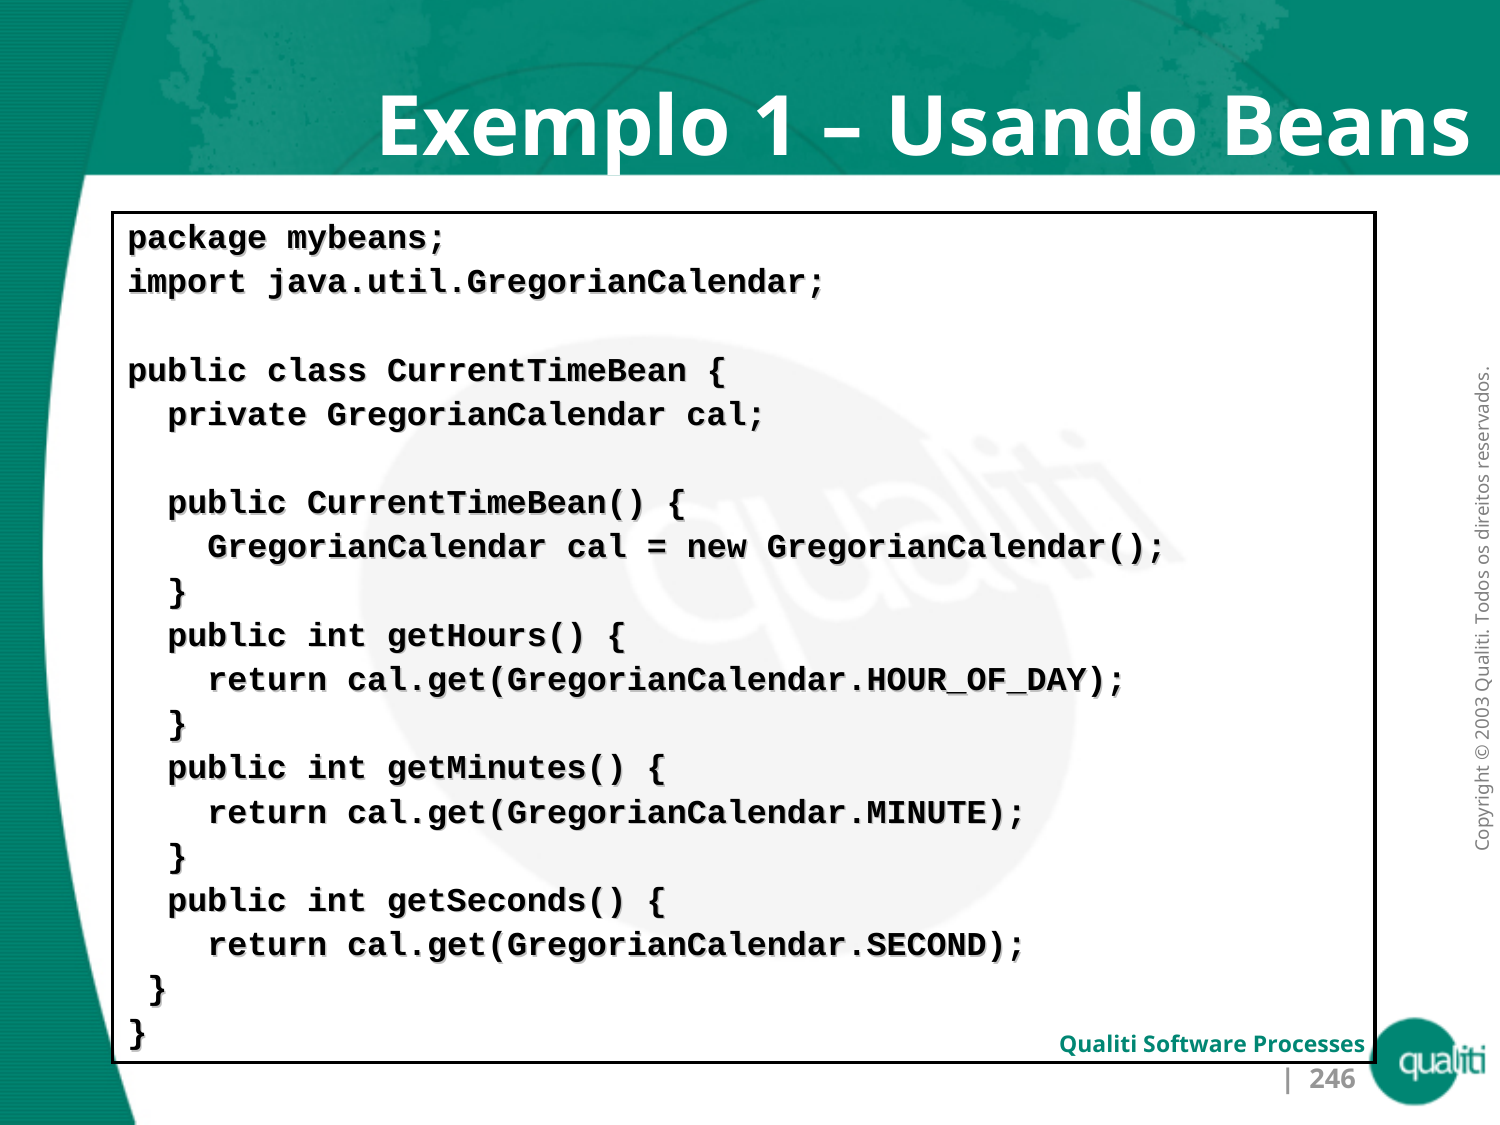

# Exemplo 1 – Usando Beans
package mybeans;
import java.util.GregorianCalendar;
public class CurrentTimeBean {
 private GregorianCalendar cal;
 public CurrentTimeBean() {
 GregorianCalendar cal = new GregorianCalendar();
 }
 public int getHours() {
 return cal.get(GregorianCalendar.HOUR_OF_DAY);
 }
 public int getMinutes() {
 return cal.get(GregorianCalendar.MINUTE);
 }
 public int getSeconds() {
 return cal.get(GregorianCalendar.SECOND);
 }
}